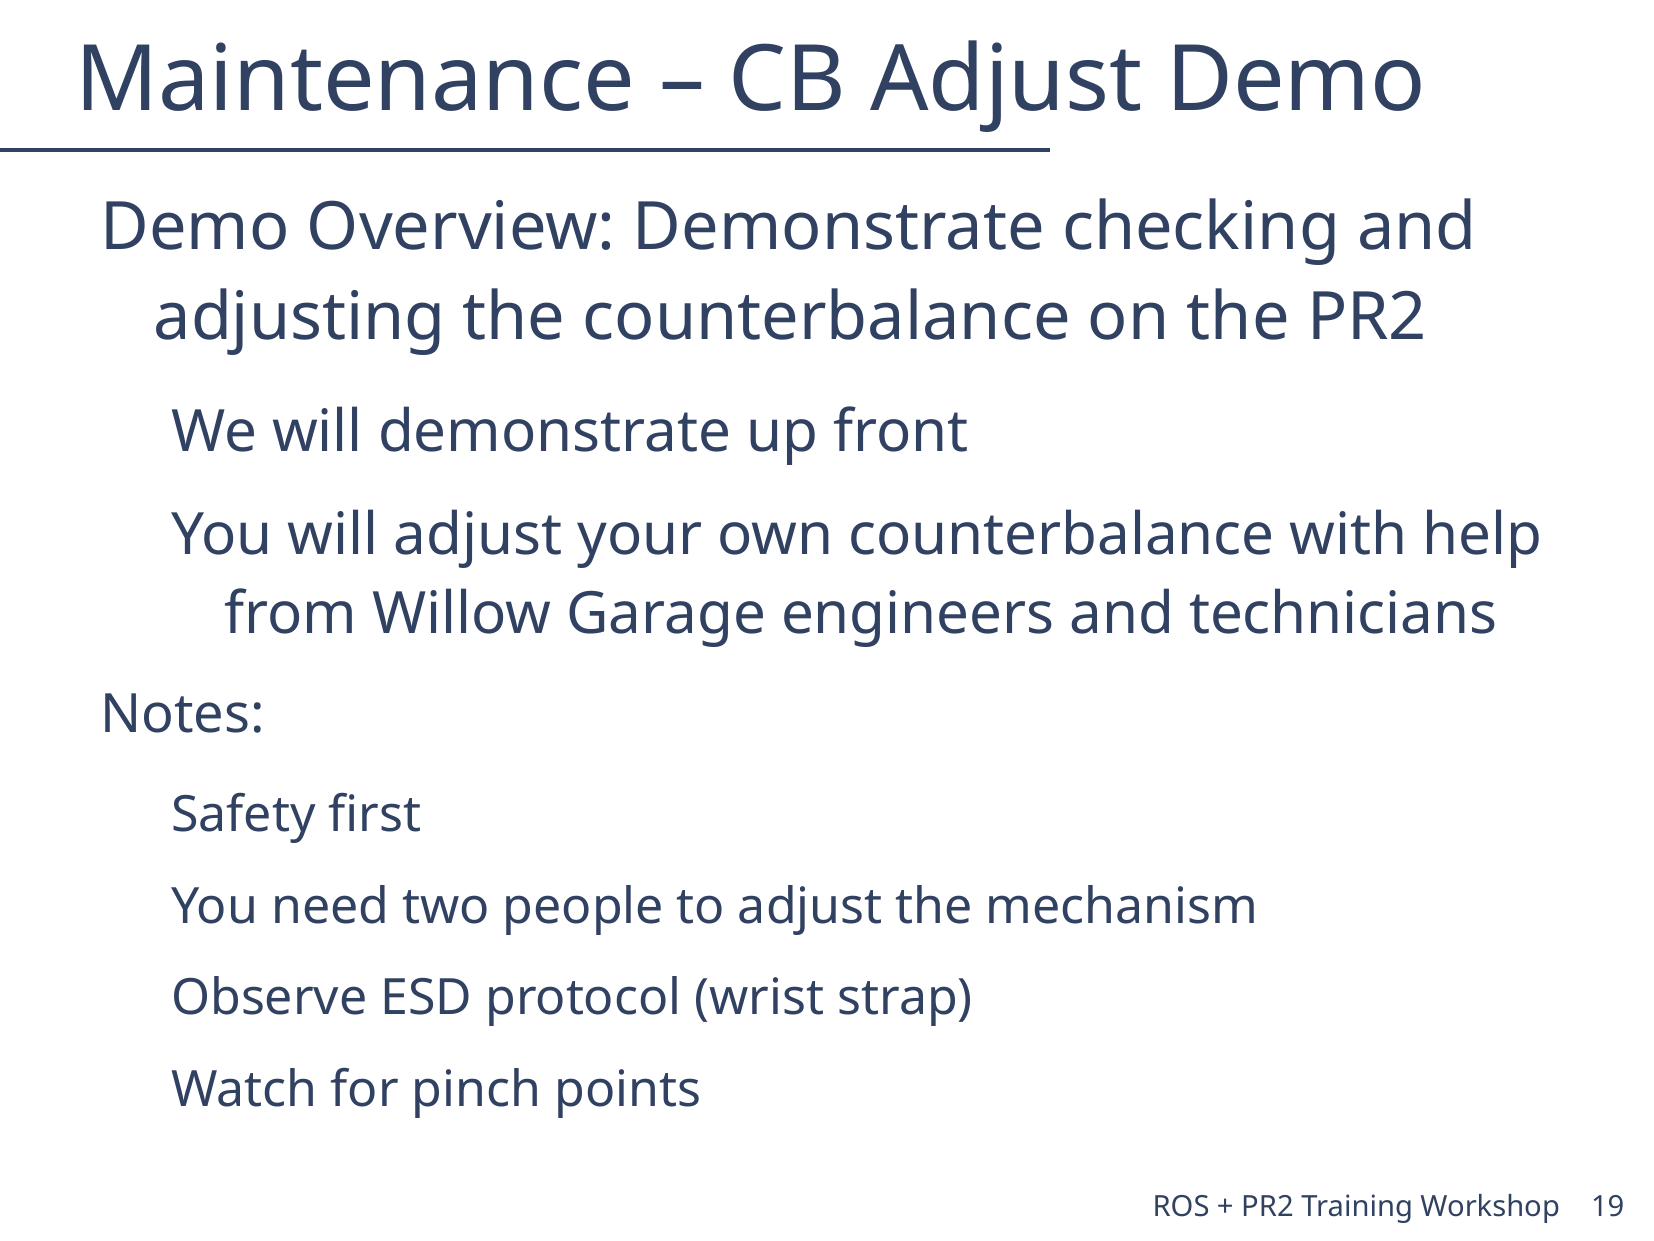

Maintenance – CB Adjust Demo
# Demo Overview: Demonstrate checking and adjusting the counterbalance on the PR2
We will demonstrate up front
You will adjust your own counterbalance with help from Willow Garage engineers and technicians
Notes:
Safety first
You need two people to adjust the mechanism
Observe ESD protocol (wrist strap)
Watch for pinch points